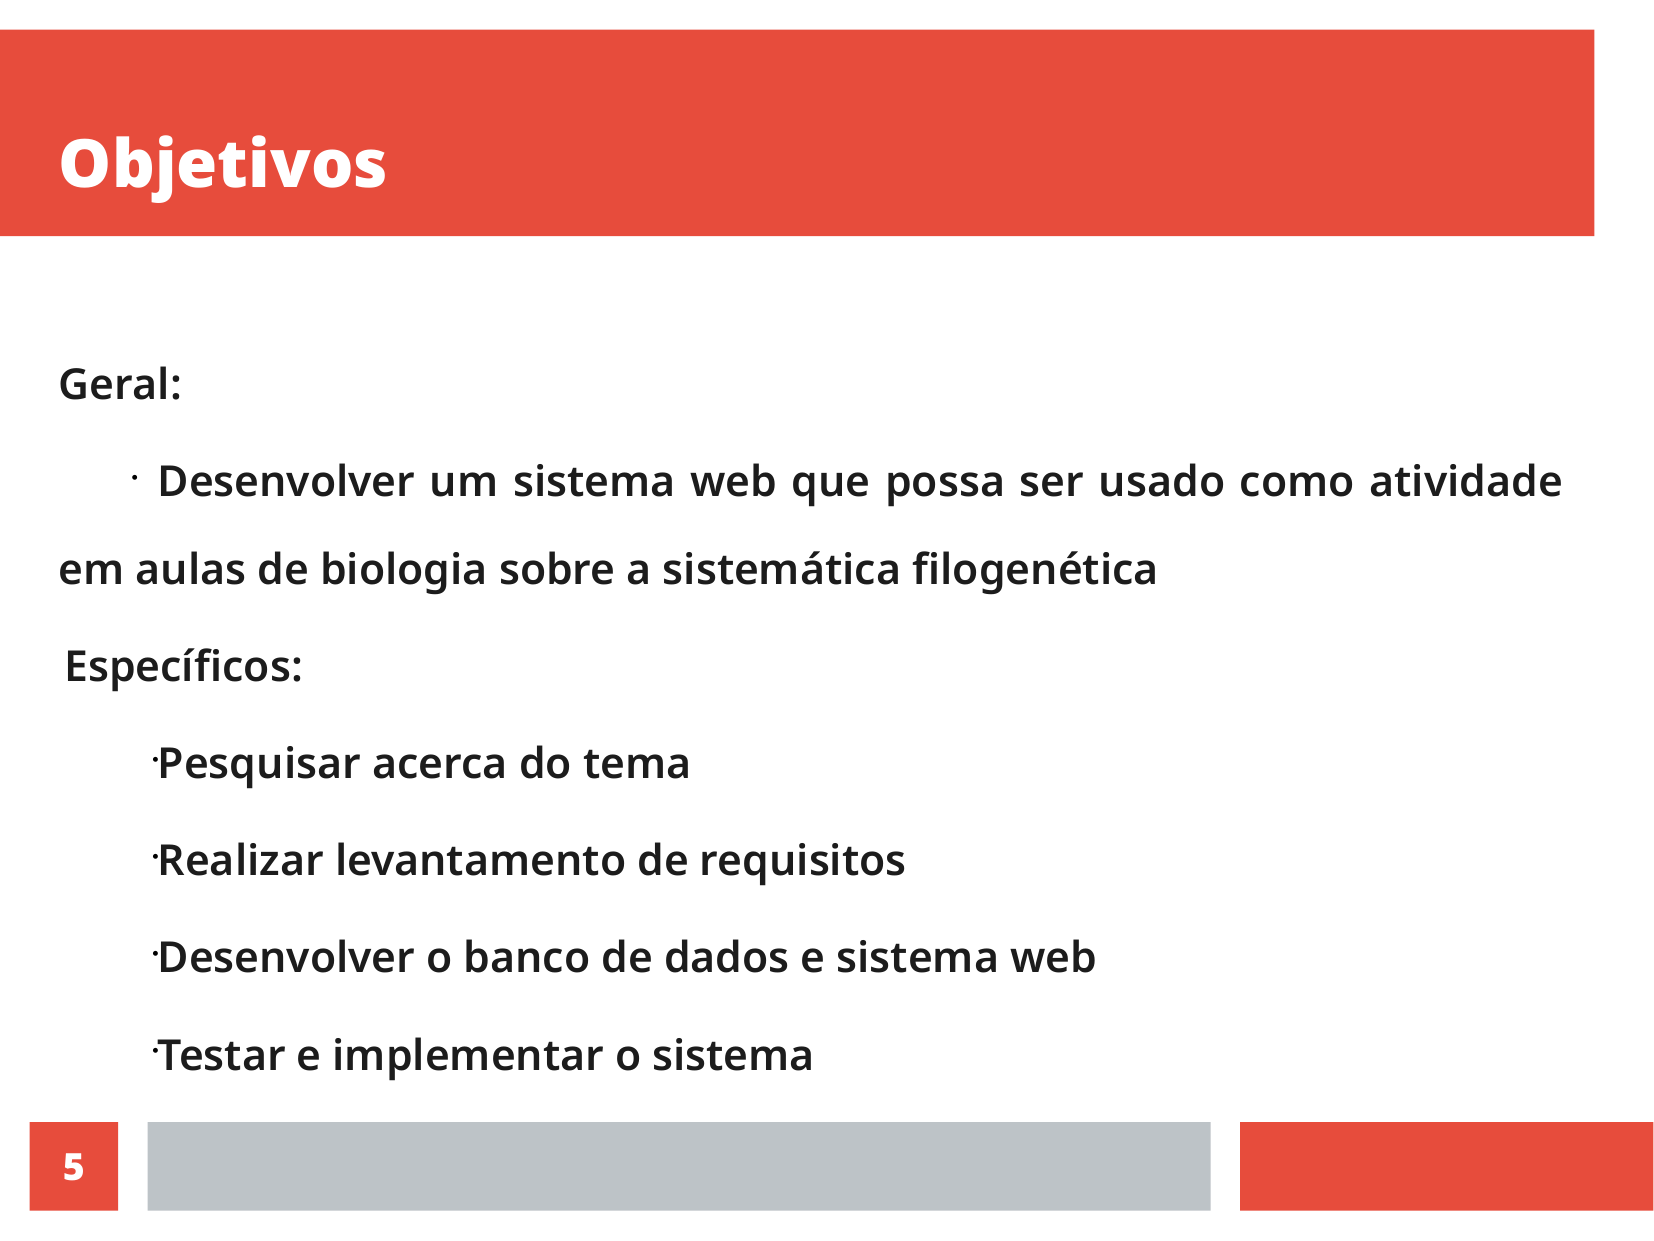

# Objetivos
Geral:
Desenvolver um sistema web que possa ser usado como atividade em aulas de biologia sobre a sistemática filogenética
Específicos:
Pesquisar acerca do tema
Realizar levantamento de requisitos
Desenvolver o banco de dados e sistema web
Testar e implementar o sistema
5